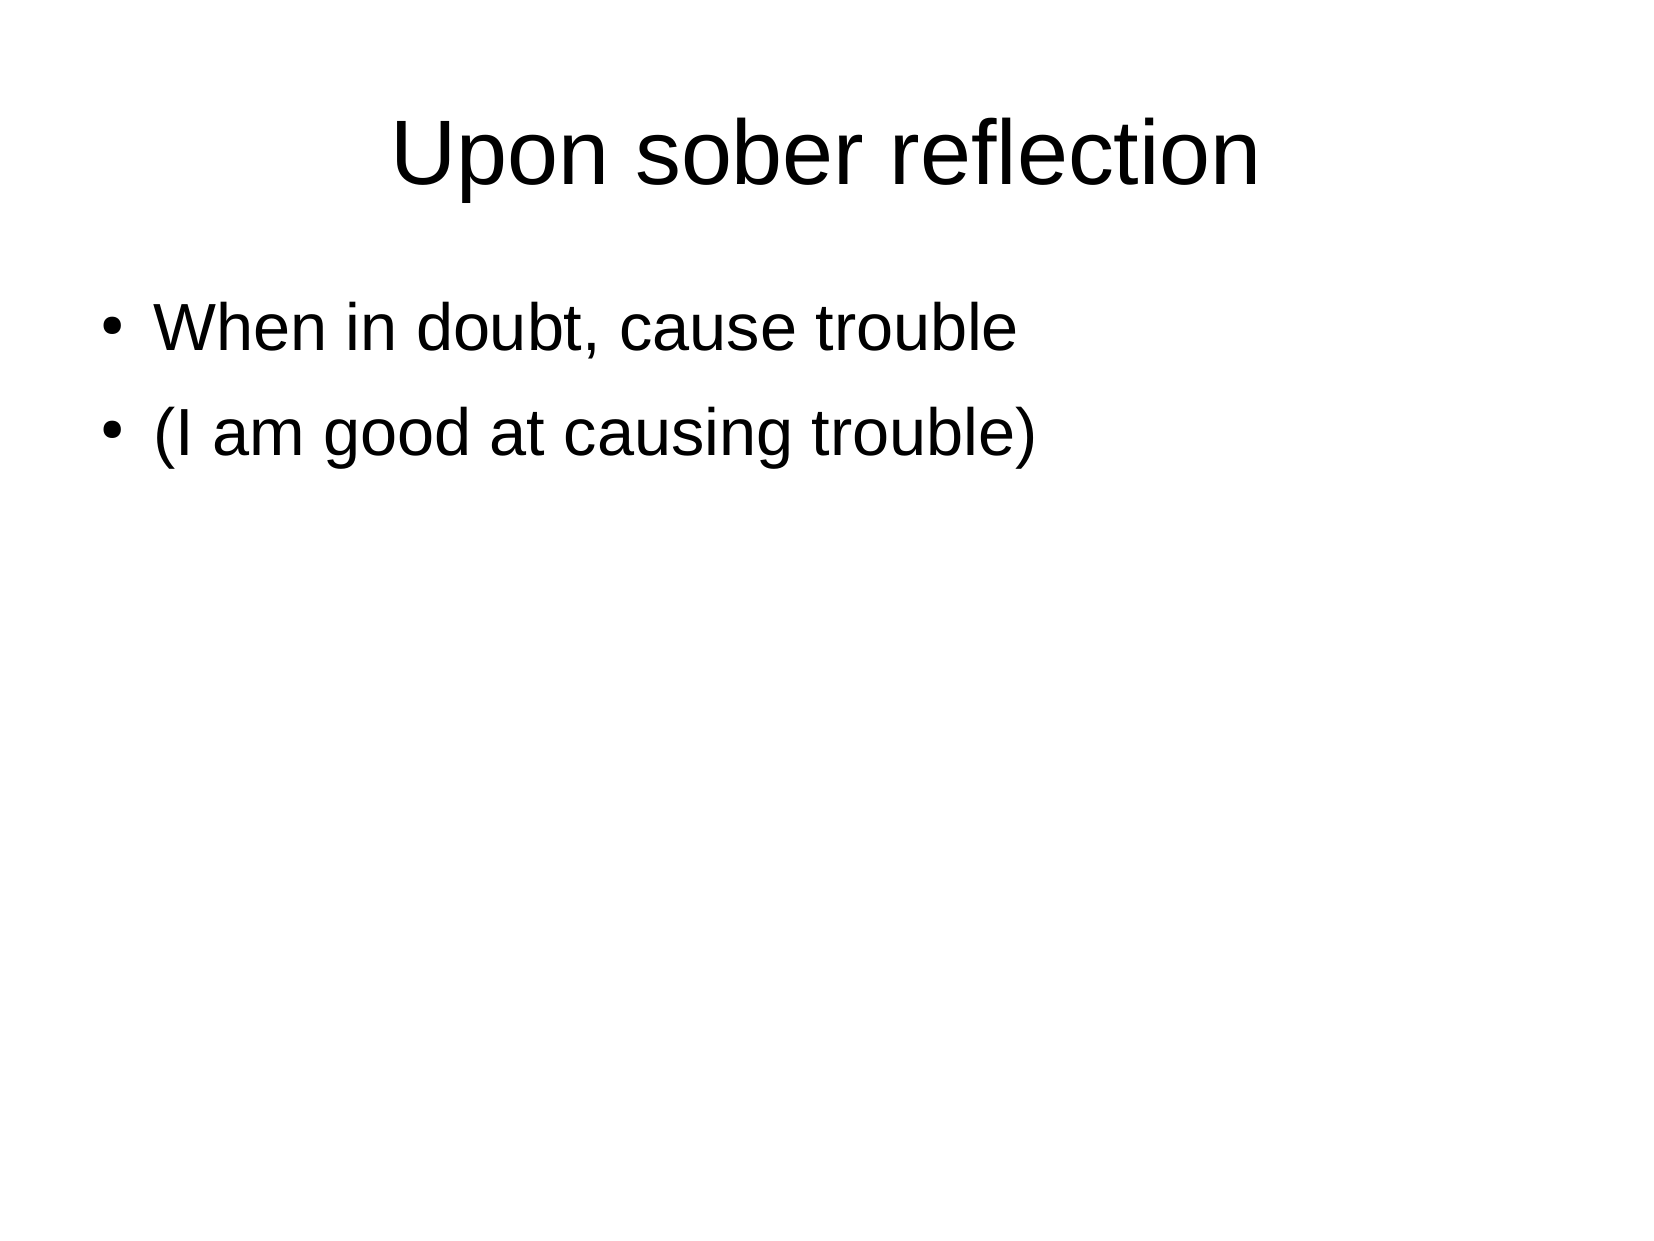

# Upon sober reflection
When in doubt, cause trouble
(I am good at causing trouble)